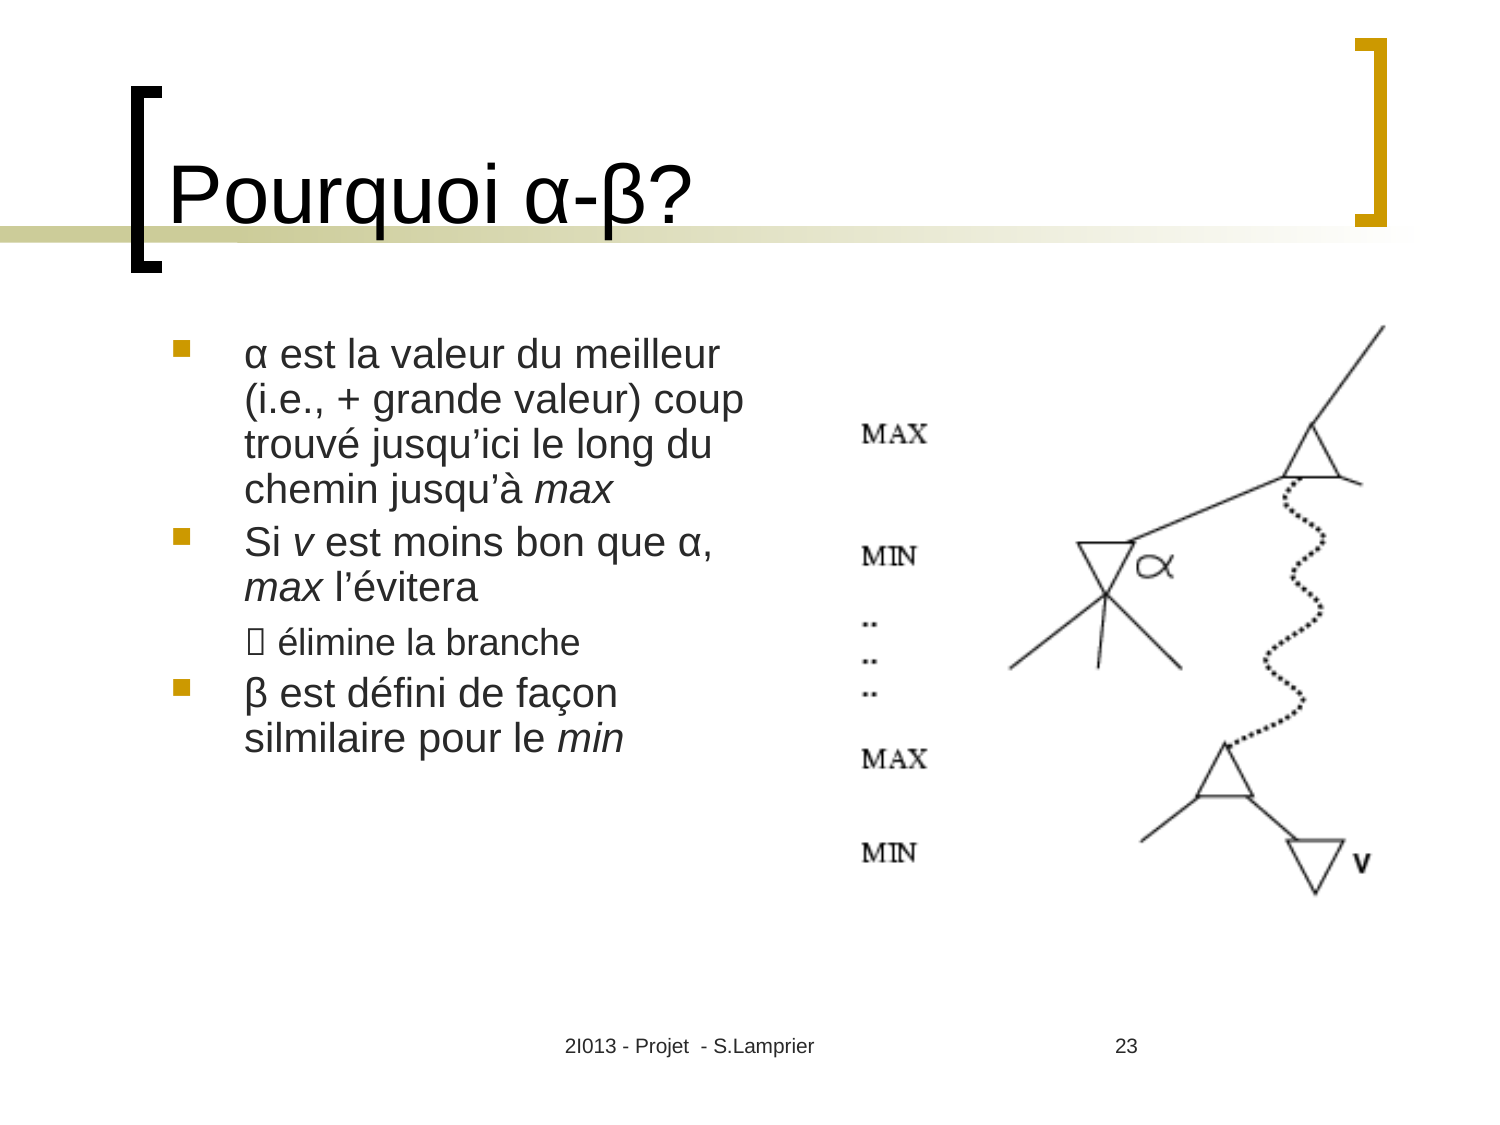

# Pourquoi α-β?
α est la valeur du meilleur (i.e., + grande valeur) coup trouvé jusqu’ici le long du chemin jusqu’à max
Si v est moins bon que α, max l’évitera
 élimine la branche
β est défini de façon silmilaire pour le min
2I013 - Projet - S.Lamprier